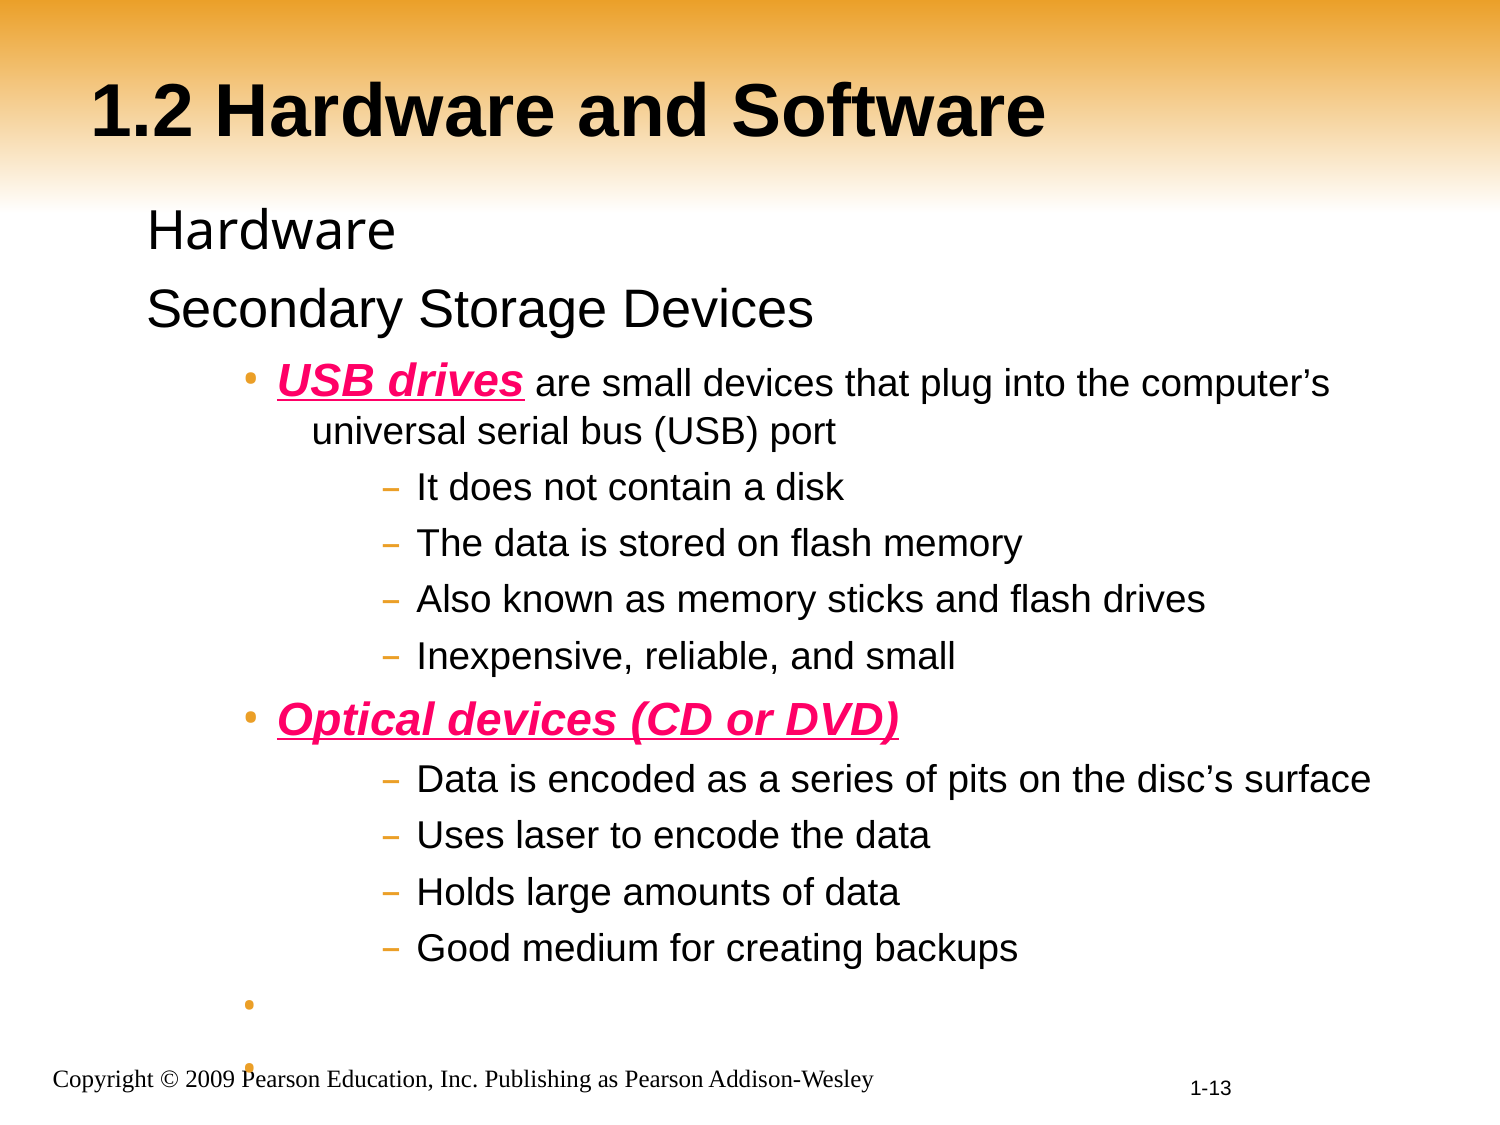

# 1.2 Hardware and Software
Hardware
Secondary Storage Devices
USB drives are small devices that plug into the computer’s universal serial bus (USB) port
It does not contain a disk
The data is stored on flash memory
Also known as memory sticks and flash drives
Inexpensive, reliable, and small
Optical devices (CD or DVD)
Data is encoded as a series of pits on the disc’s surface
Uses laser to encode the data
Holds large amounts of data
Good medium for creating backups
1-12